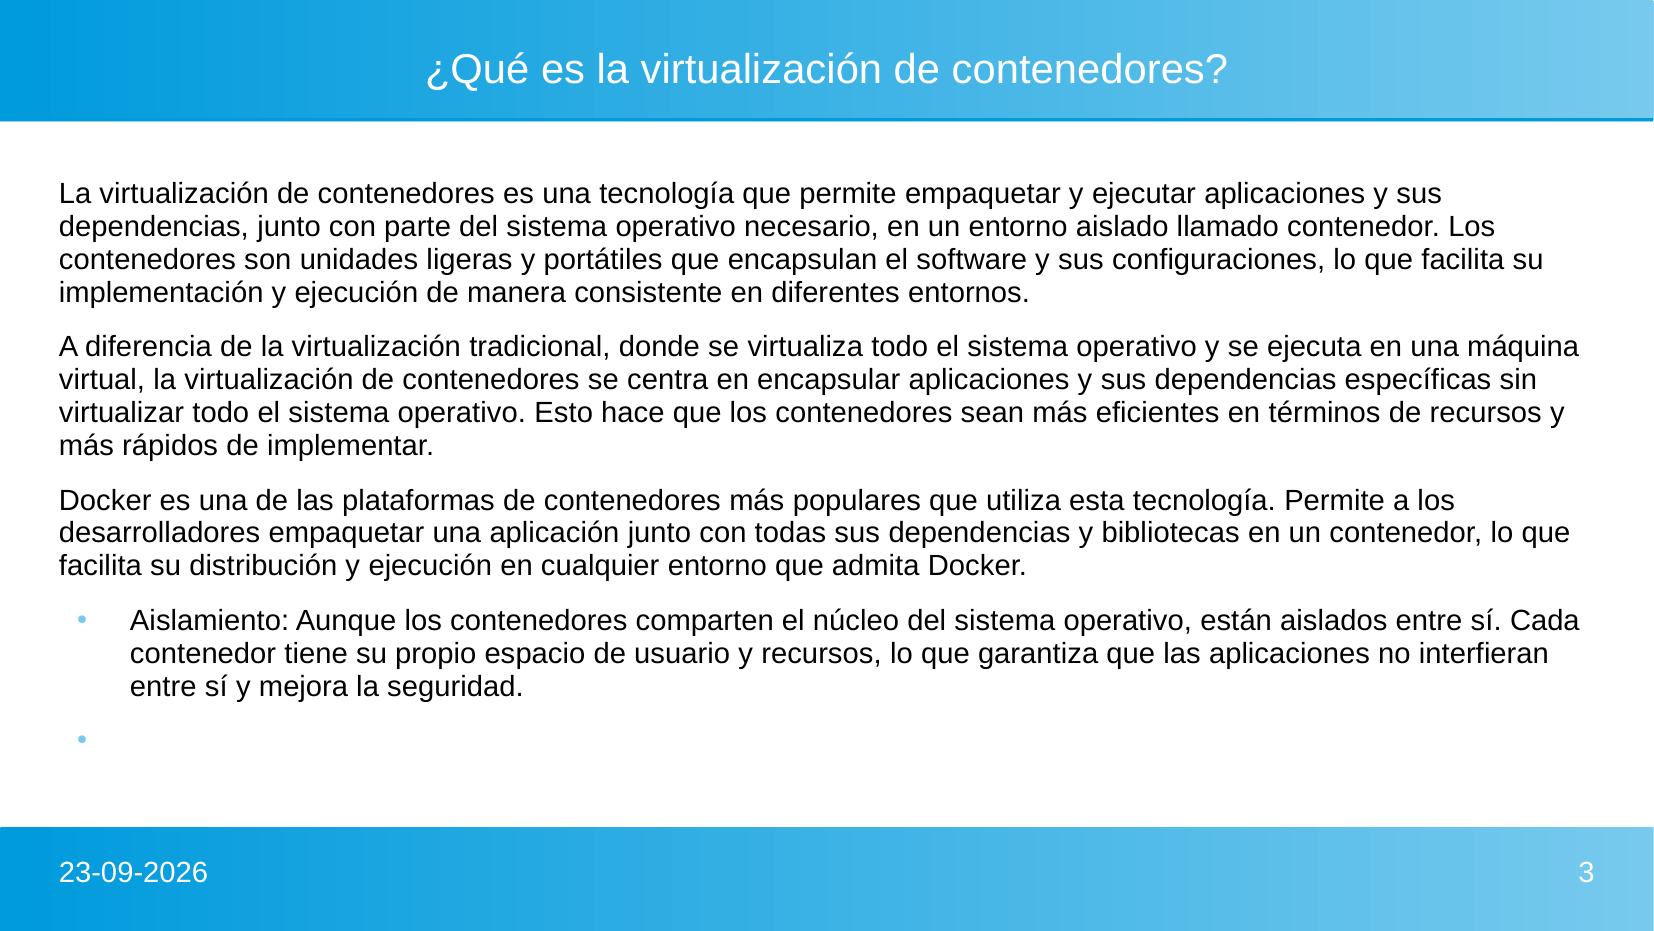

# ¿Qué es la virtualización de contenedores?
La virtualización de contenedores es una tecnología que permite empaquetar y ejecutar aplicaciones y sus dependencias, junto con parte del sistema operativo necesario, en un entorno aislado llamado contenedor. Los contenedores son unidades ligeras y portátiles que encapsulan el software y sus configuraciones, lo que facilita su implementación y ejecución de manera consistente en diferentes entornos.
A diferencia de la virtualización tradicional, donde se virtualiza todo el sistema operativo y se ejecuta en una máquina virtual, la virtualización de contenedores se centra en encapsular aplicaciones y sus dependencias específicas sin virtualizar todo el sistema operativo. Esto hace que los contenedores sean más eficientes en términos de recursos y más rápidos de implementar.
Docker es una de las plataformas de contenedores más populares que utiliza esta tecnología. Permite a los desarrolladores empaquetar una aplicación junto con todas sus dependencias y bibliotecas en un contenedor, lo que facilita su distribución y ejecución en cualquier entorno que admita Docker.
Aislamiento: Aunque los contenedores comparten el núcleo del sistema operativo, están aislados entre sí. Cada contenedor tiene su propio espacio de usuario y recursos, lo que garantiza que las aplicaciones no interfieran entre sí y mejora la seguridad.
3